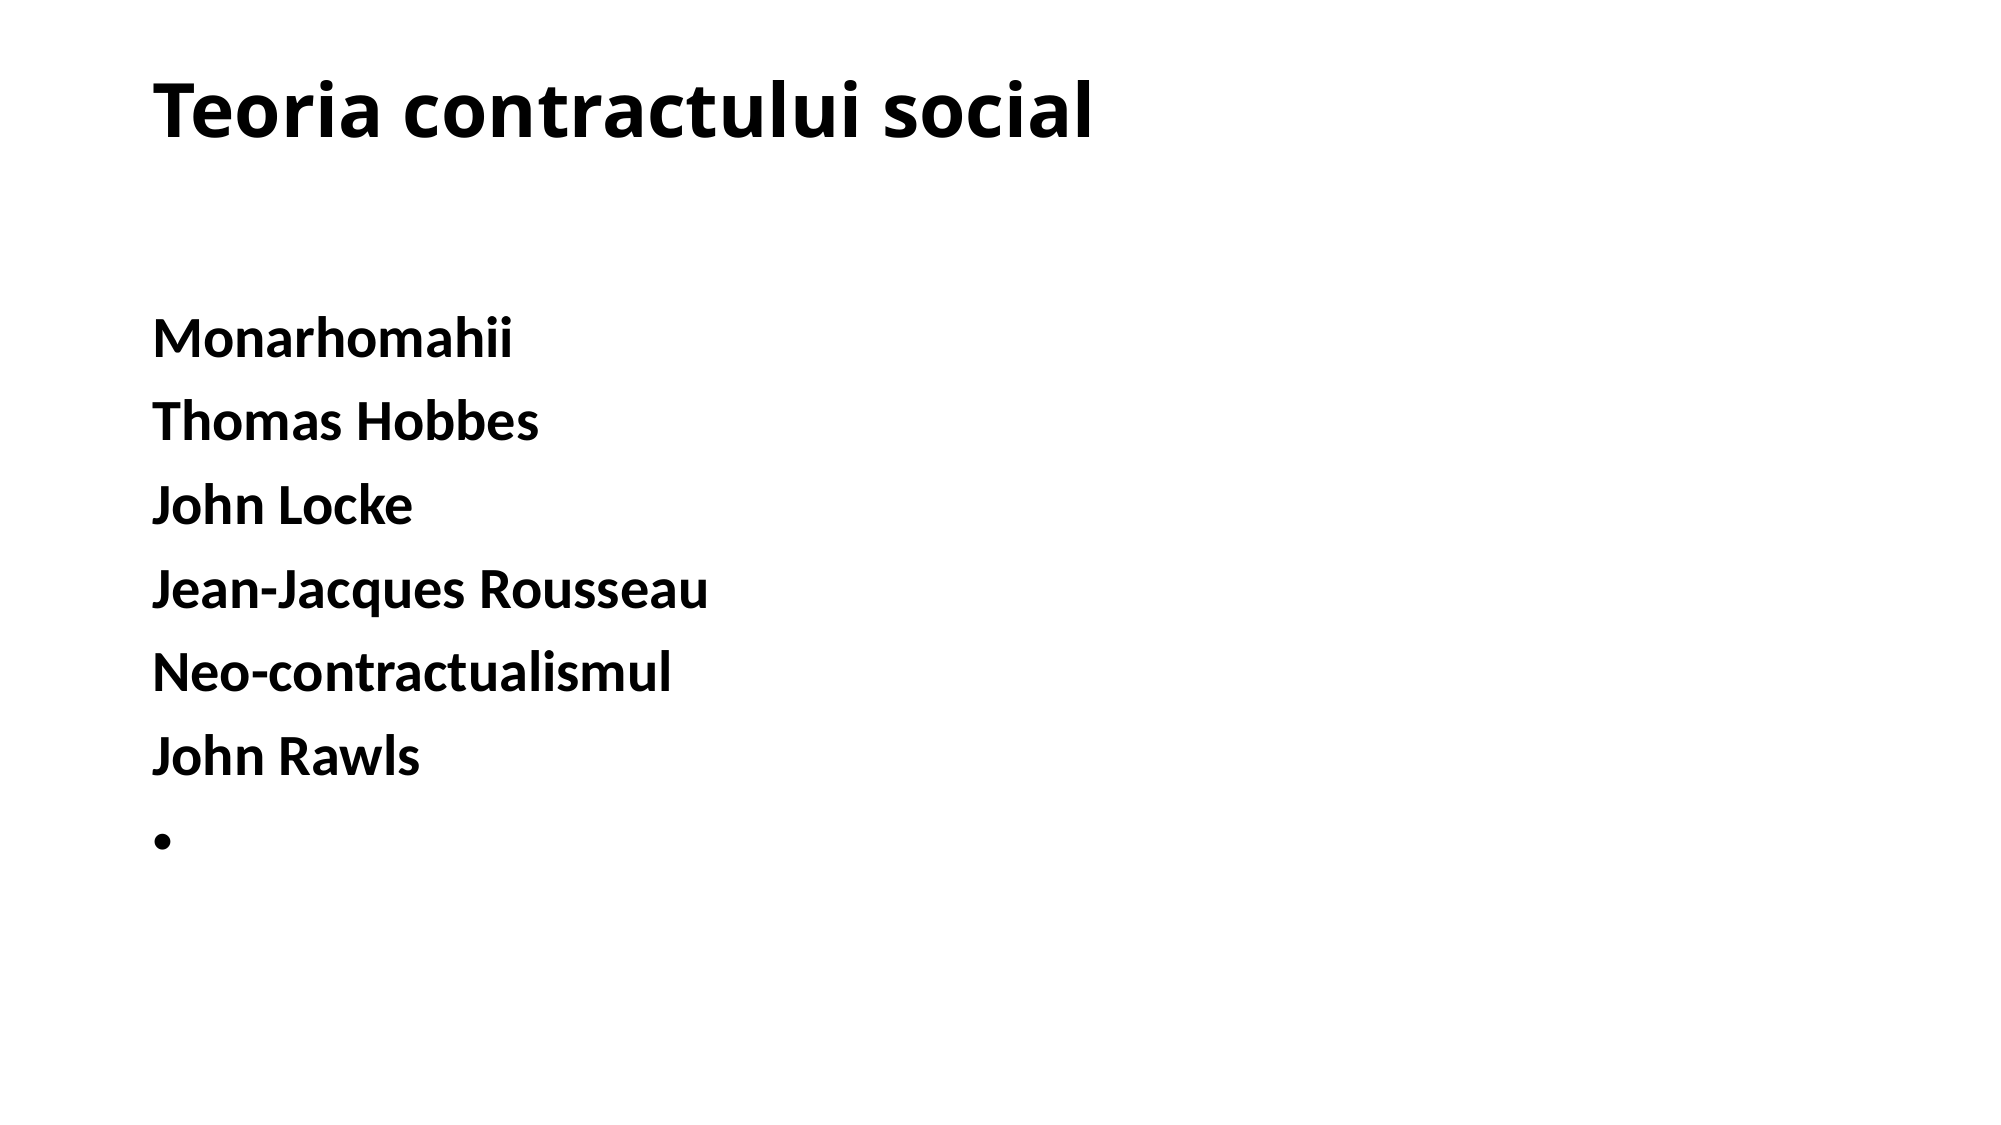

# Teoria contractului social
Monarhomahii
Thomas Hobbes
John Locke
Jean-Jacques Rousseau
Neo-contractualismul
John Rawls